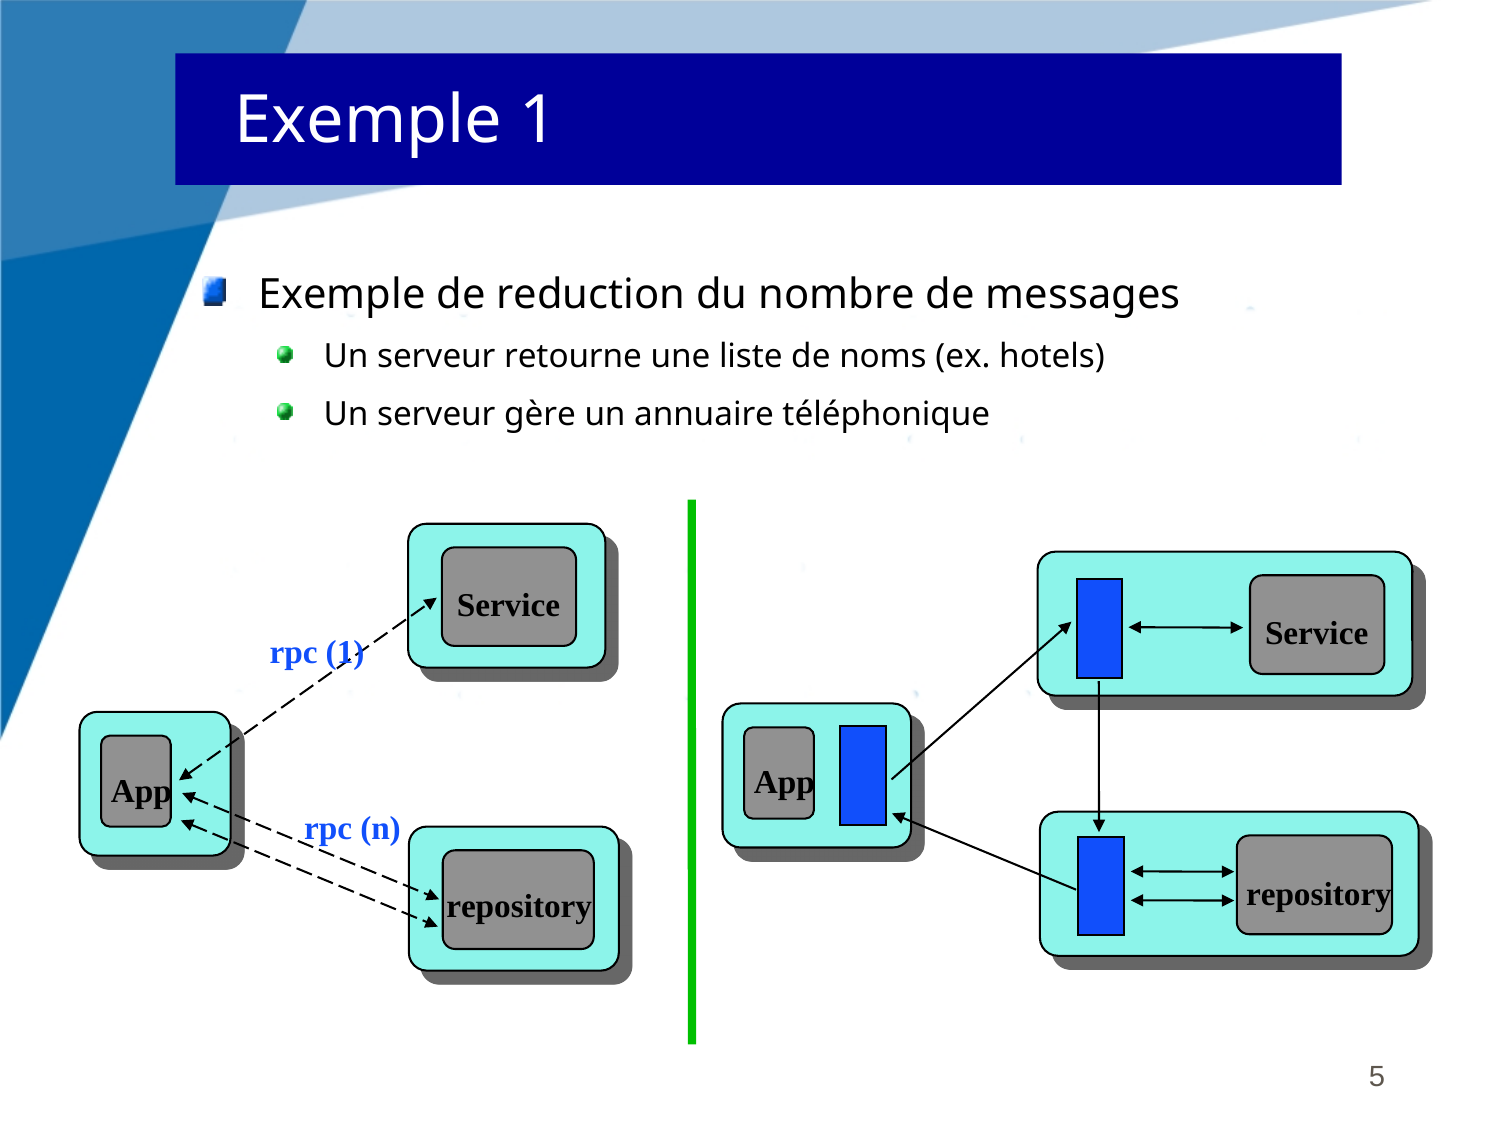

# Exemple 1
Exemple de reduction du nombre de messages
Un serveur retourne une liste de noms (ex. hotels)
Un serveur gère un annuaire téléphonique
Service
Service
rpc (1)
App
App
rpc (n)
repository
repository